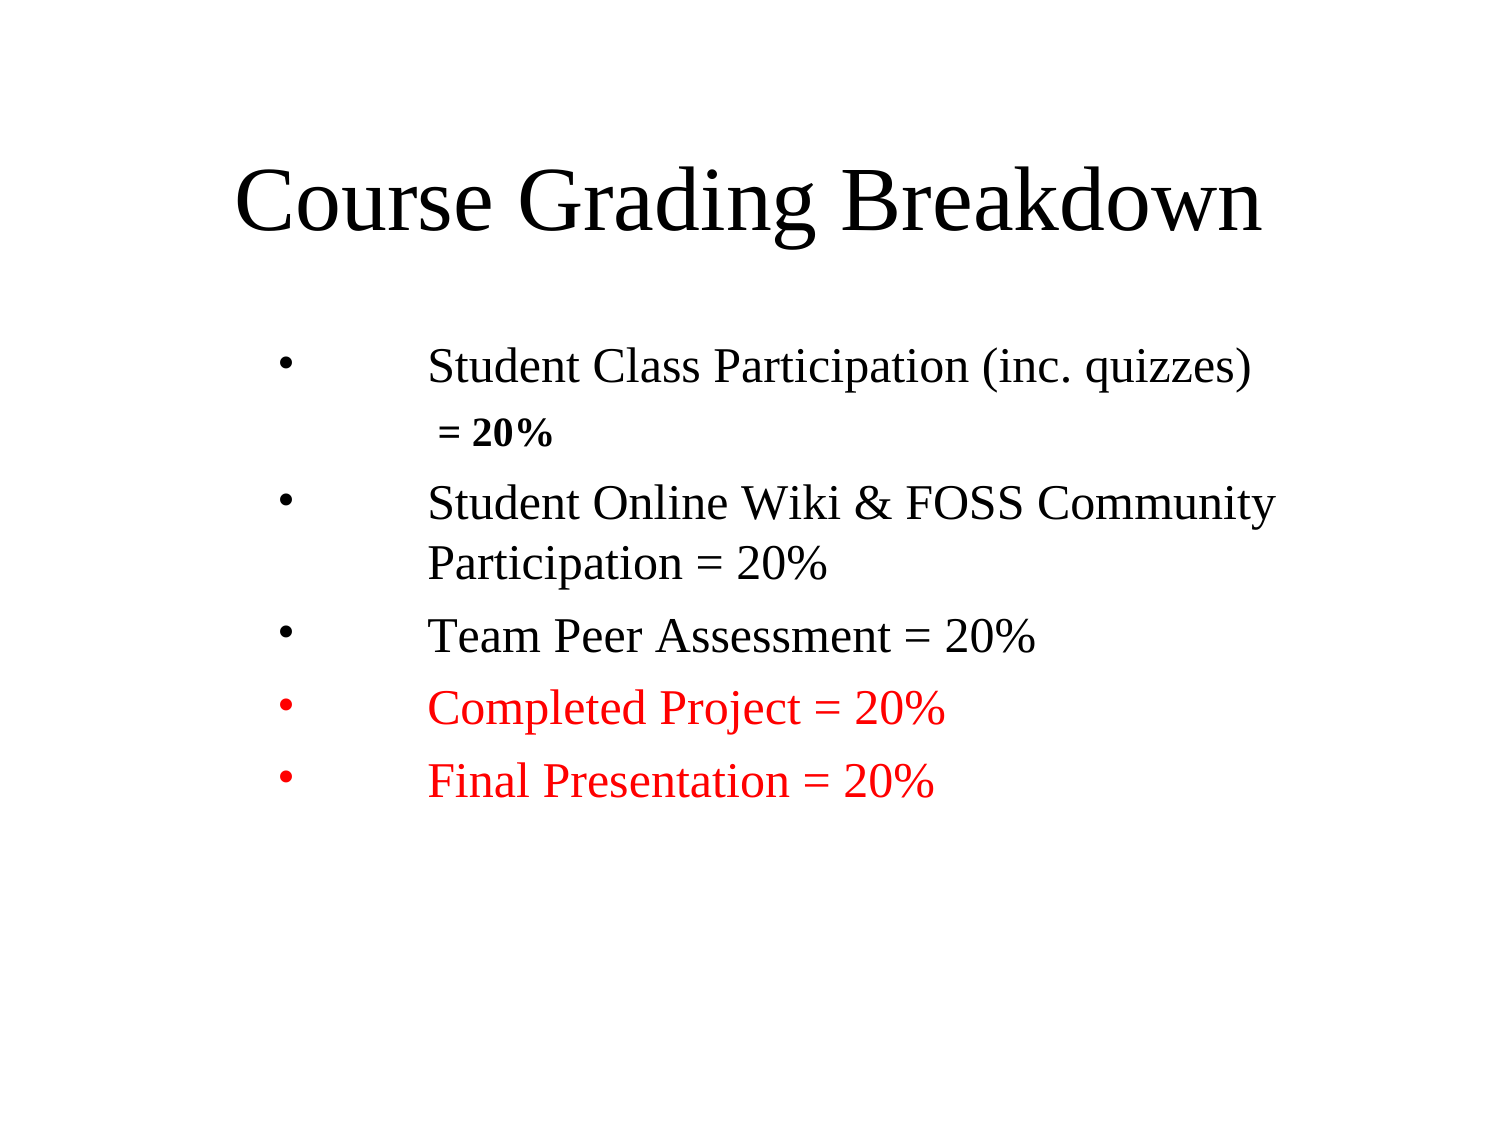

# Course Grading Breakdown
	Student Class Participation (inc. quizzes)
 = 20%
	Student Online Wiki & FOSS Community 		Participation = 20%
	Team Peer Assessment = 20%
	Completed Project = 20%
 Final Presentation = 20%